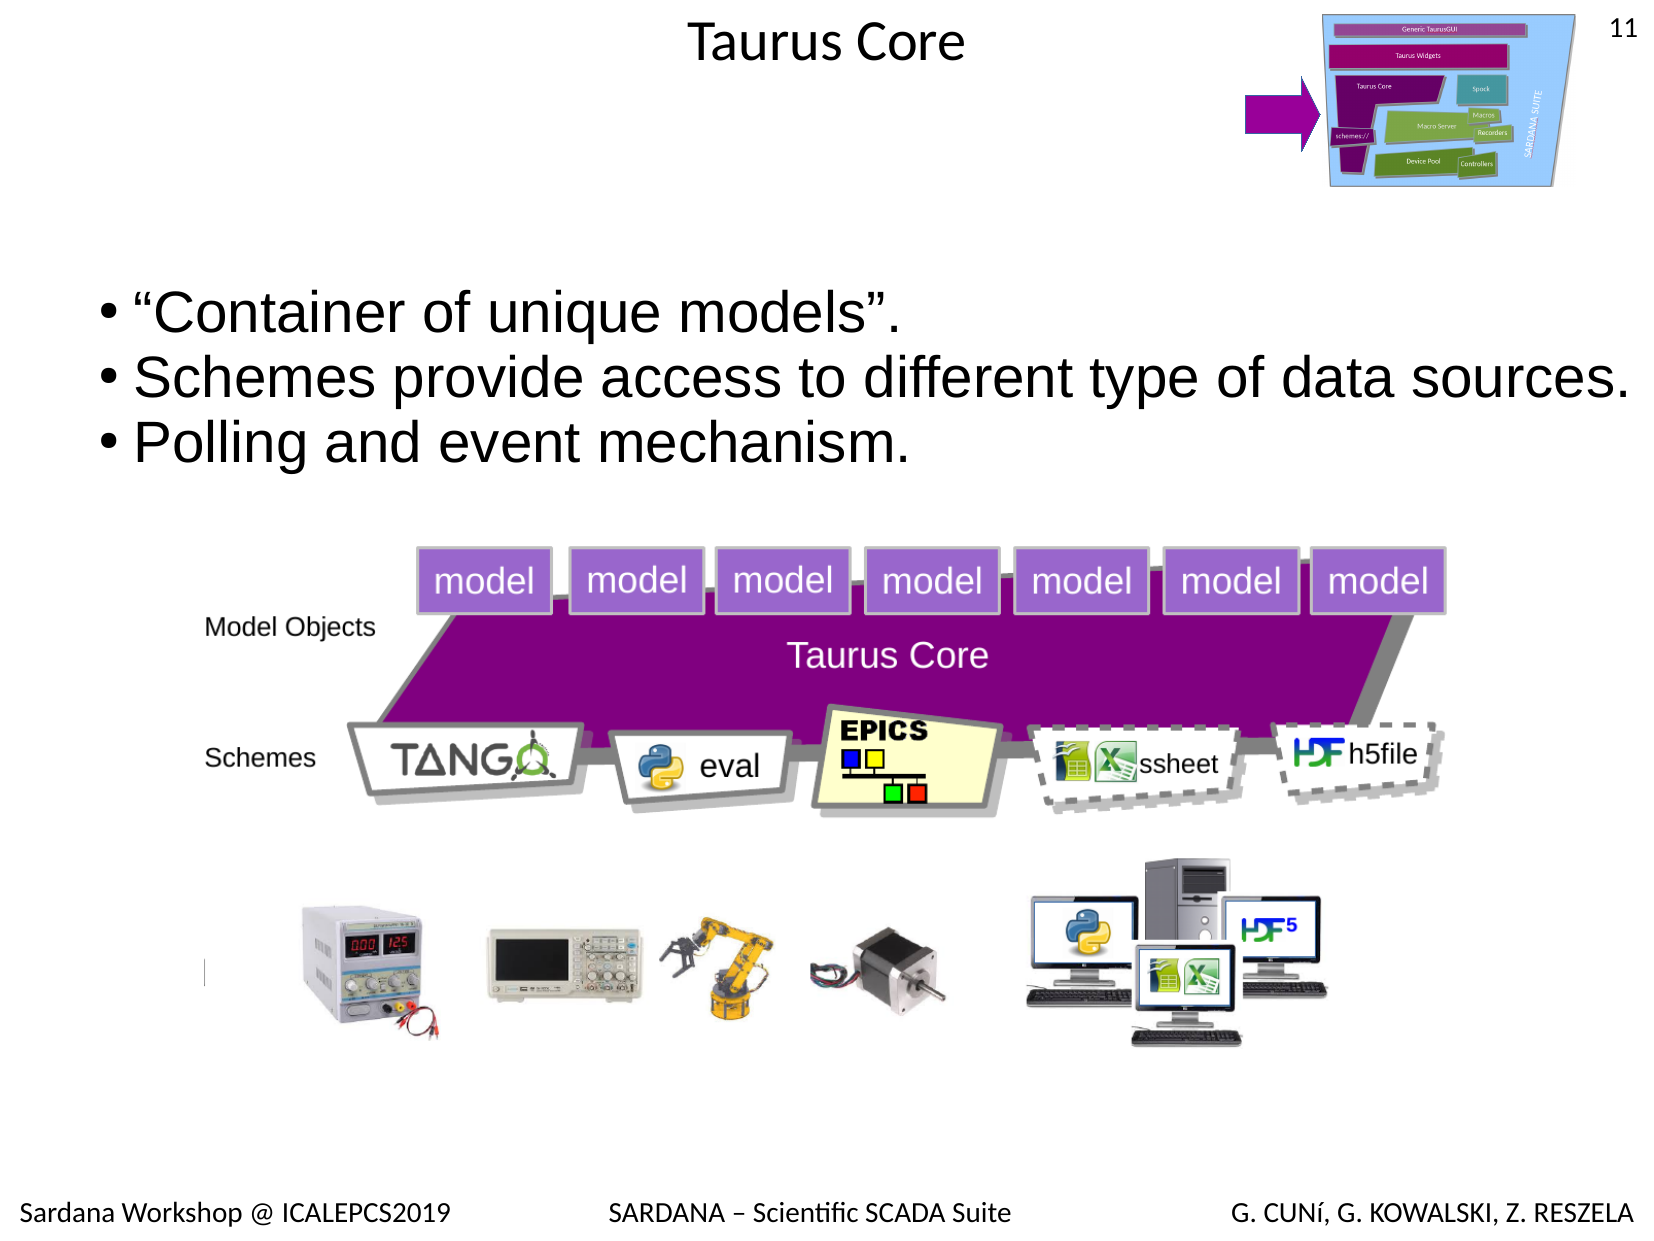

# Taurus Core
11
“Container of unique models”.
Schemes provide access to different type of data sources.
Polling and event mechanism.